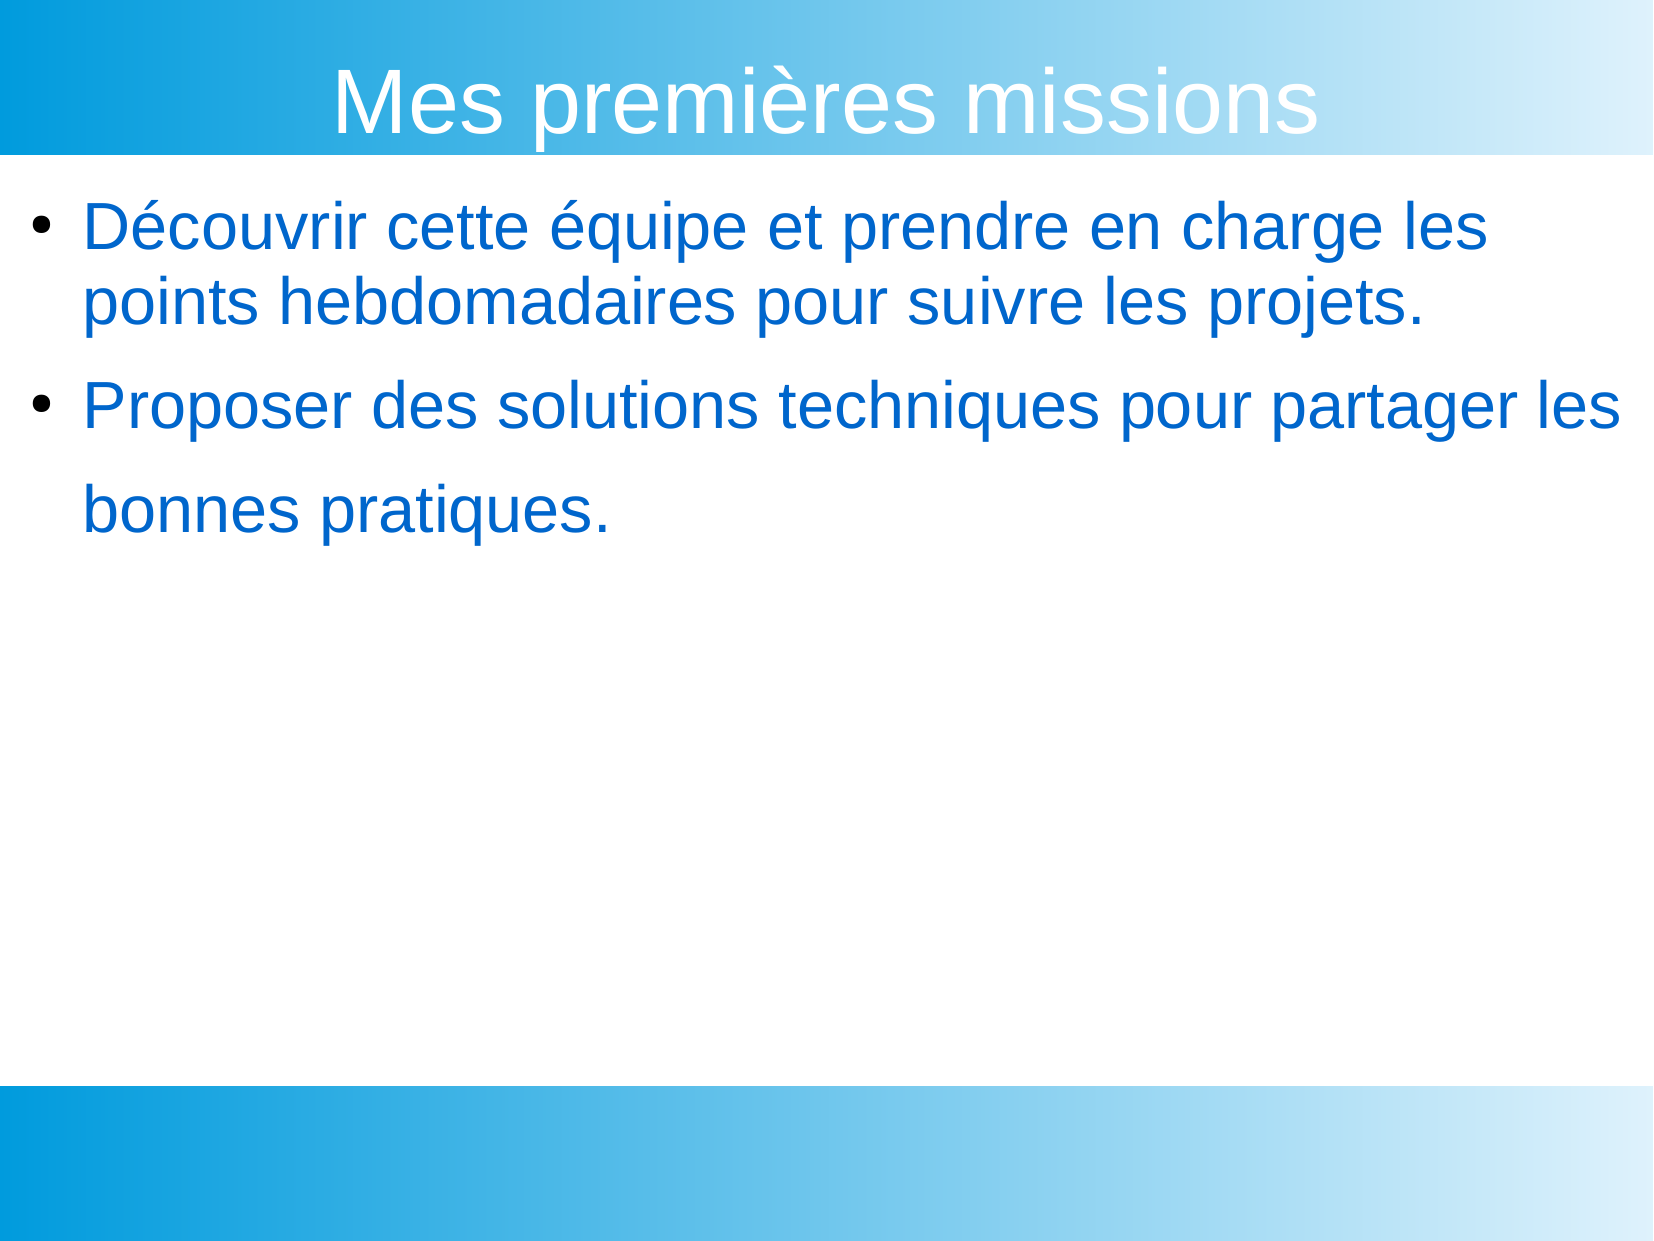

# Mes premières missions
Découvrir cette équipe et prendre en charge les points hebdomadaires pour suivre les projets.
Proposer des solutions techniques pour partager les
bonnes pratiques.